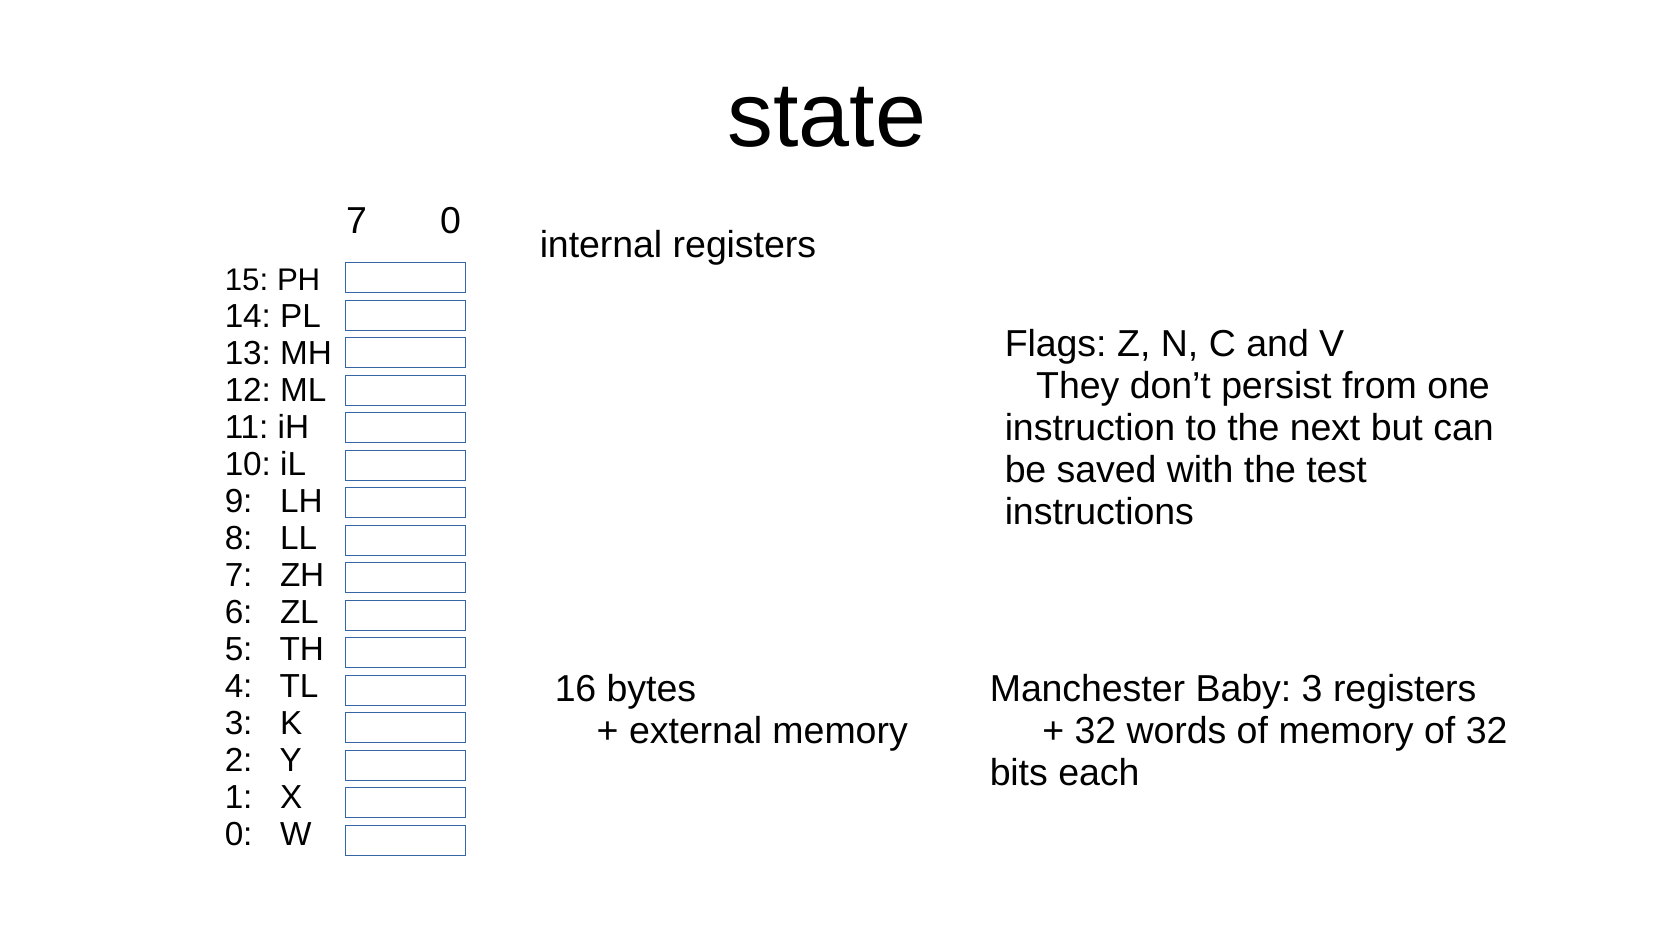

# state
 7 0
internal registers
15: PH
14: PL
13: MH
12: ML
11: iH
10: iL
9: LH
8: LL
7: ZH
6: ZL
5: TH
4: TL
3: K
2: Y
1: X
0: W
Flags: Z, N, C and V
 They don’t persist from one instruction to the next but can be saved with the test instructions
16 bytes
 + external memory
Manchester Baby: 3 registers
 + 32 words of memory of 32 bits each